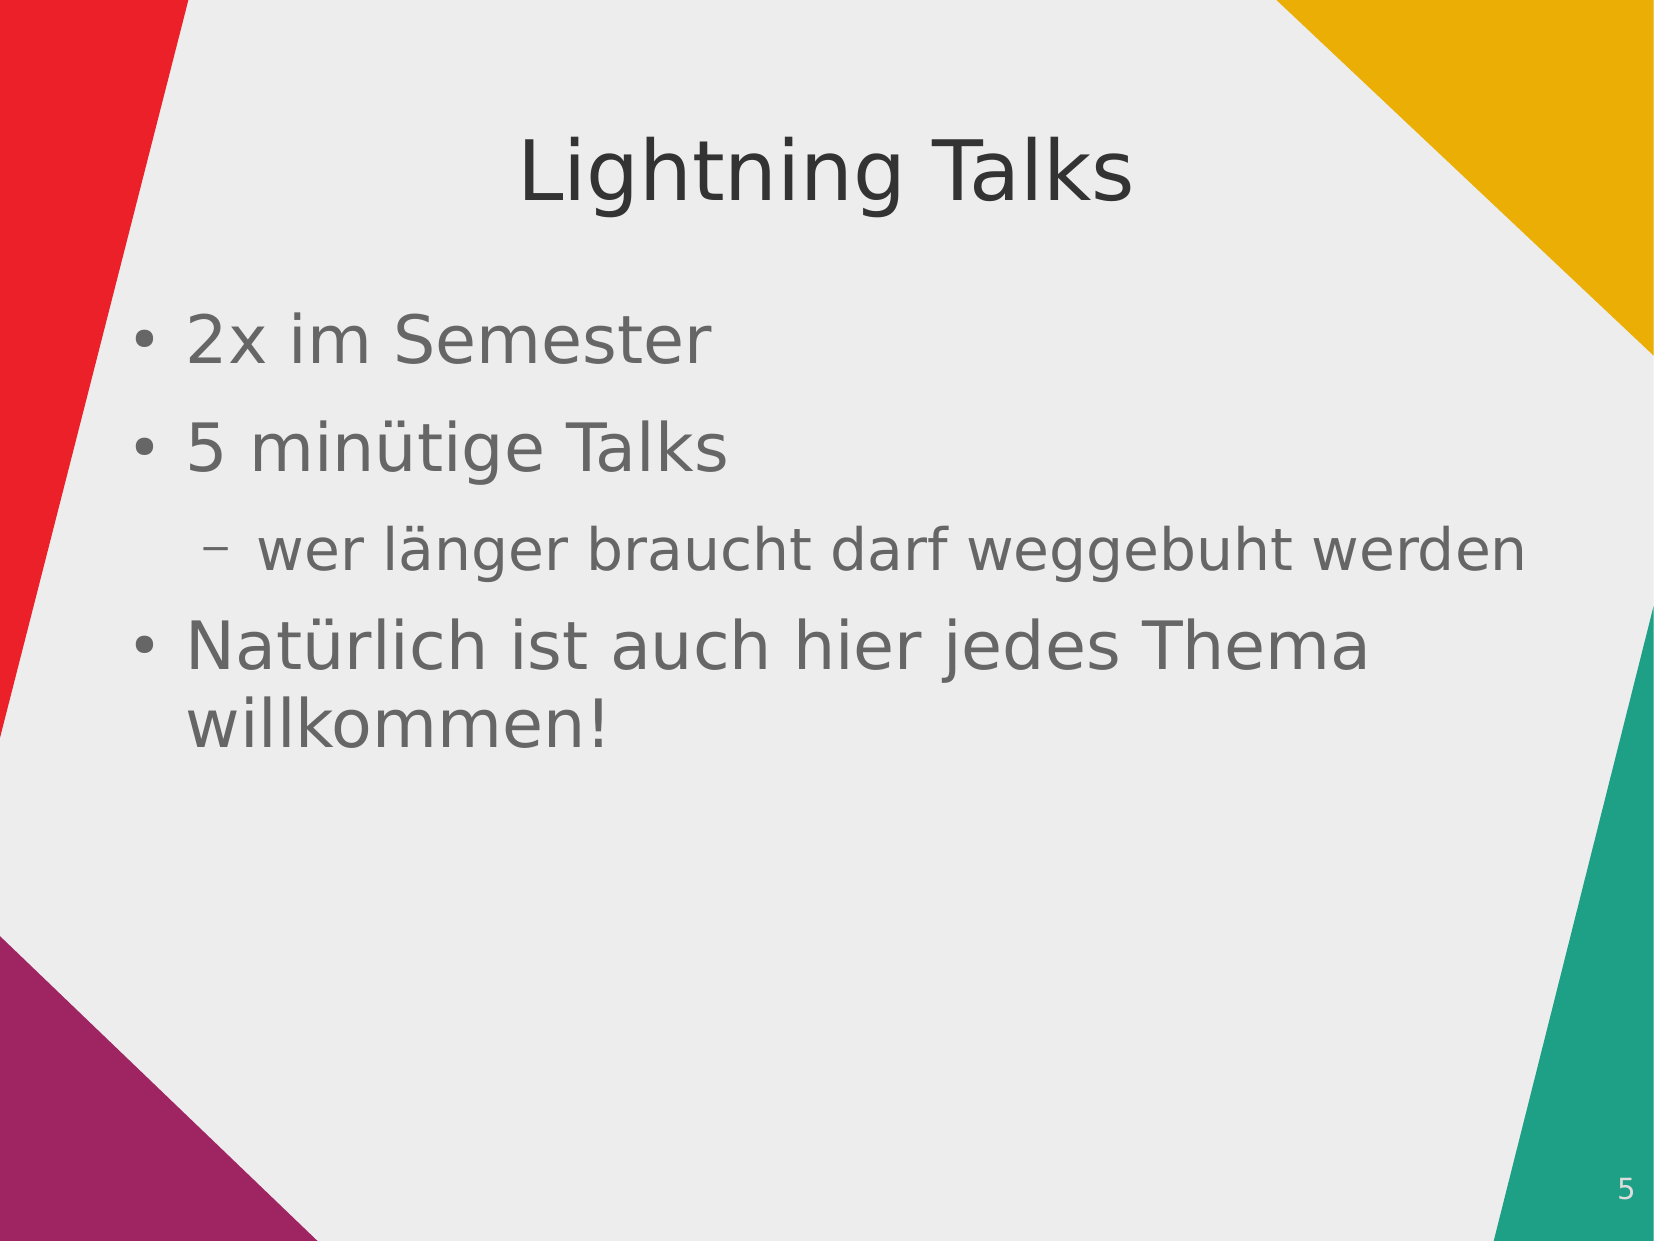

# Lightning Talks
2x im Semester
5 minütige Talks
wer länger braucht darf weggebuht werden
Natürlich ist auch hier jedes Thema willkommen!
5